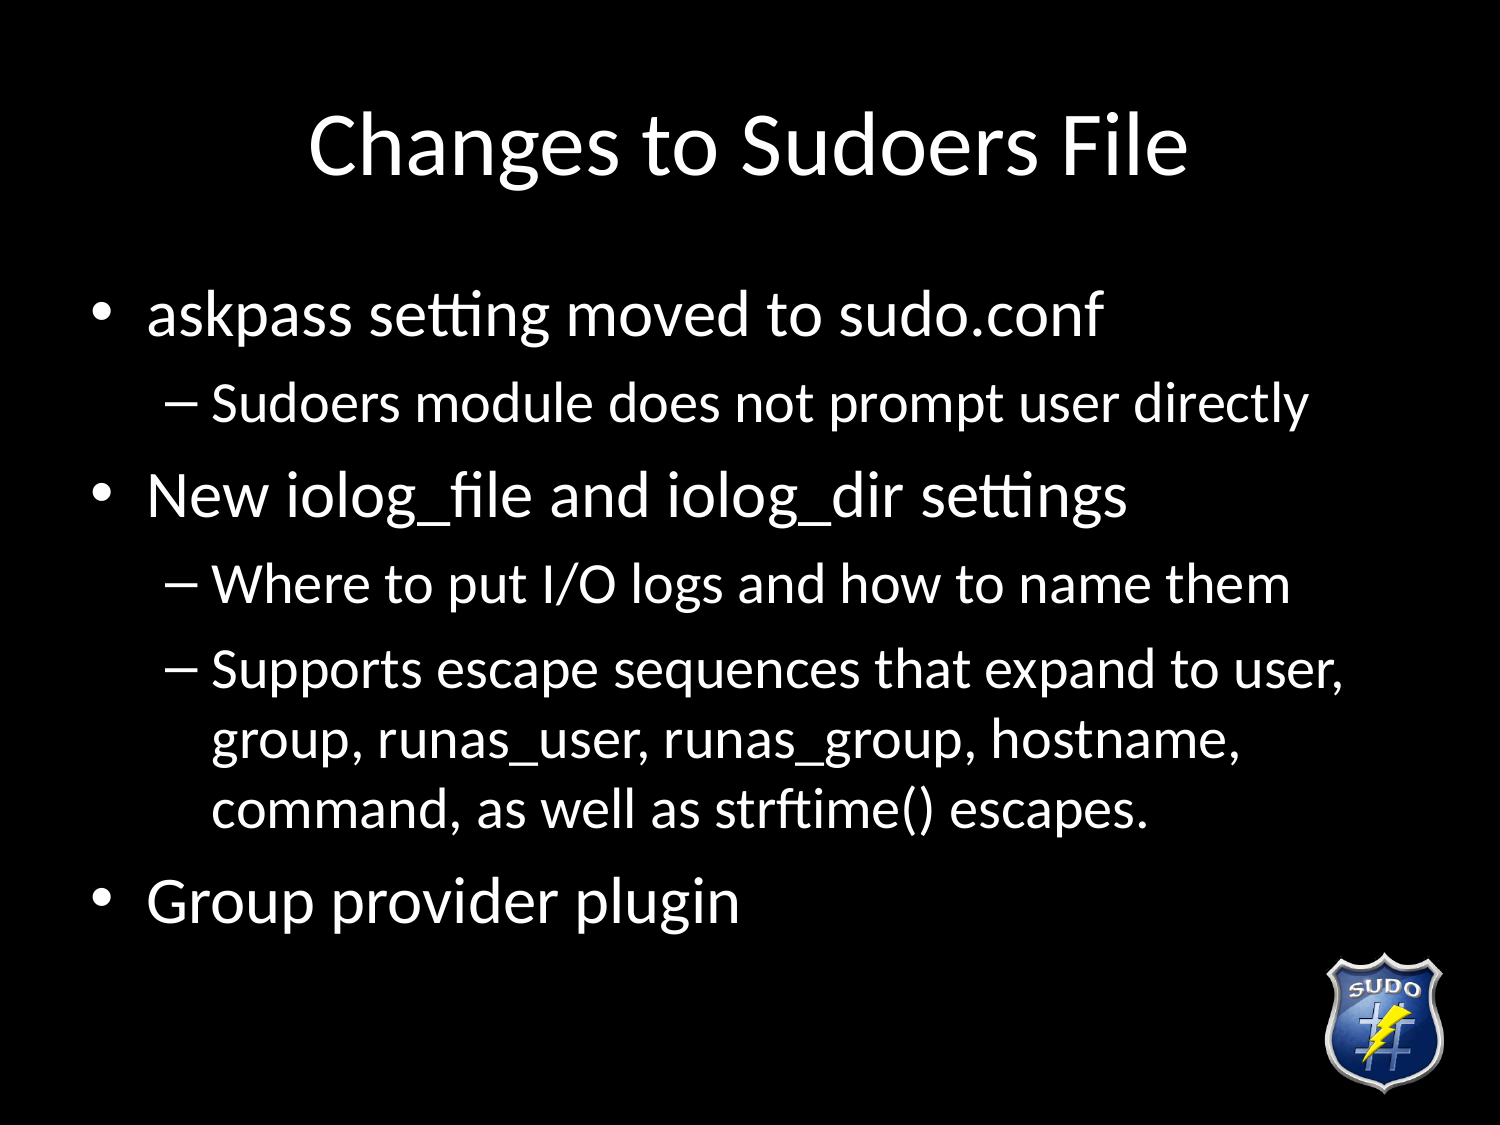

# Changes to Sudoers File
askpass setting moved to sudo.conf
Sudoers module does not prompt user directly
New iolog_file and iolog_dir settings
Where to put I/O logs and how to name them
Supports escape sequences that expand to user, group, runas_user, runas_group, hostname, command, as well as strftime() escapes.
Group provider plugin